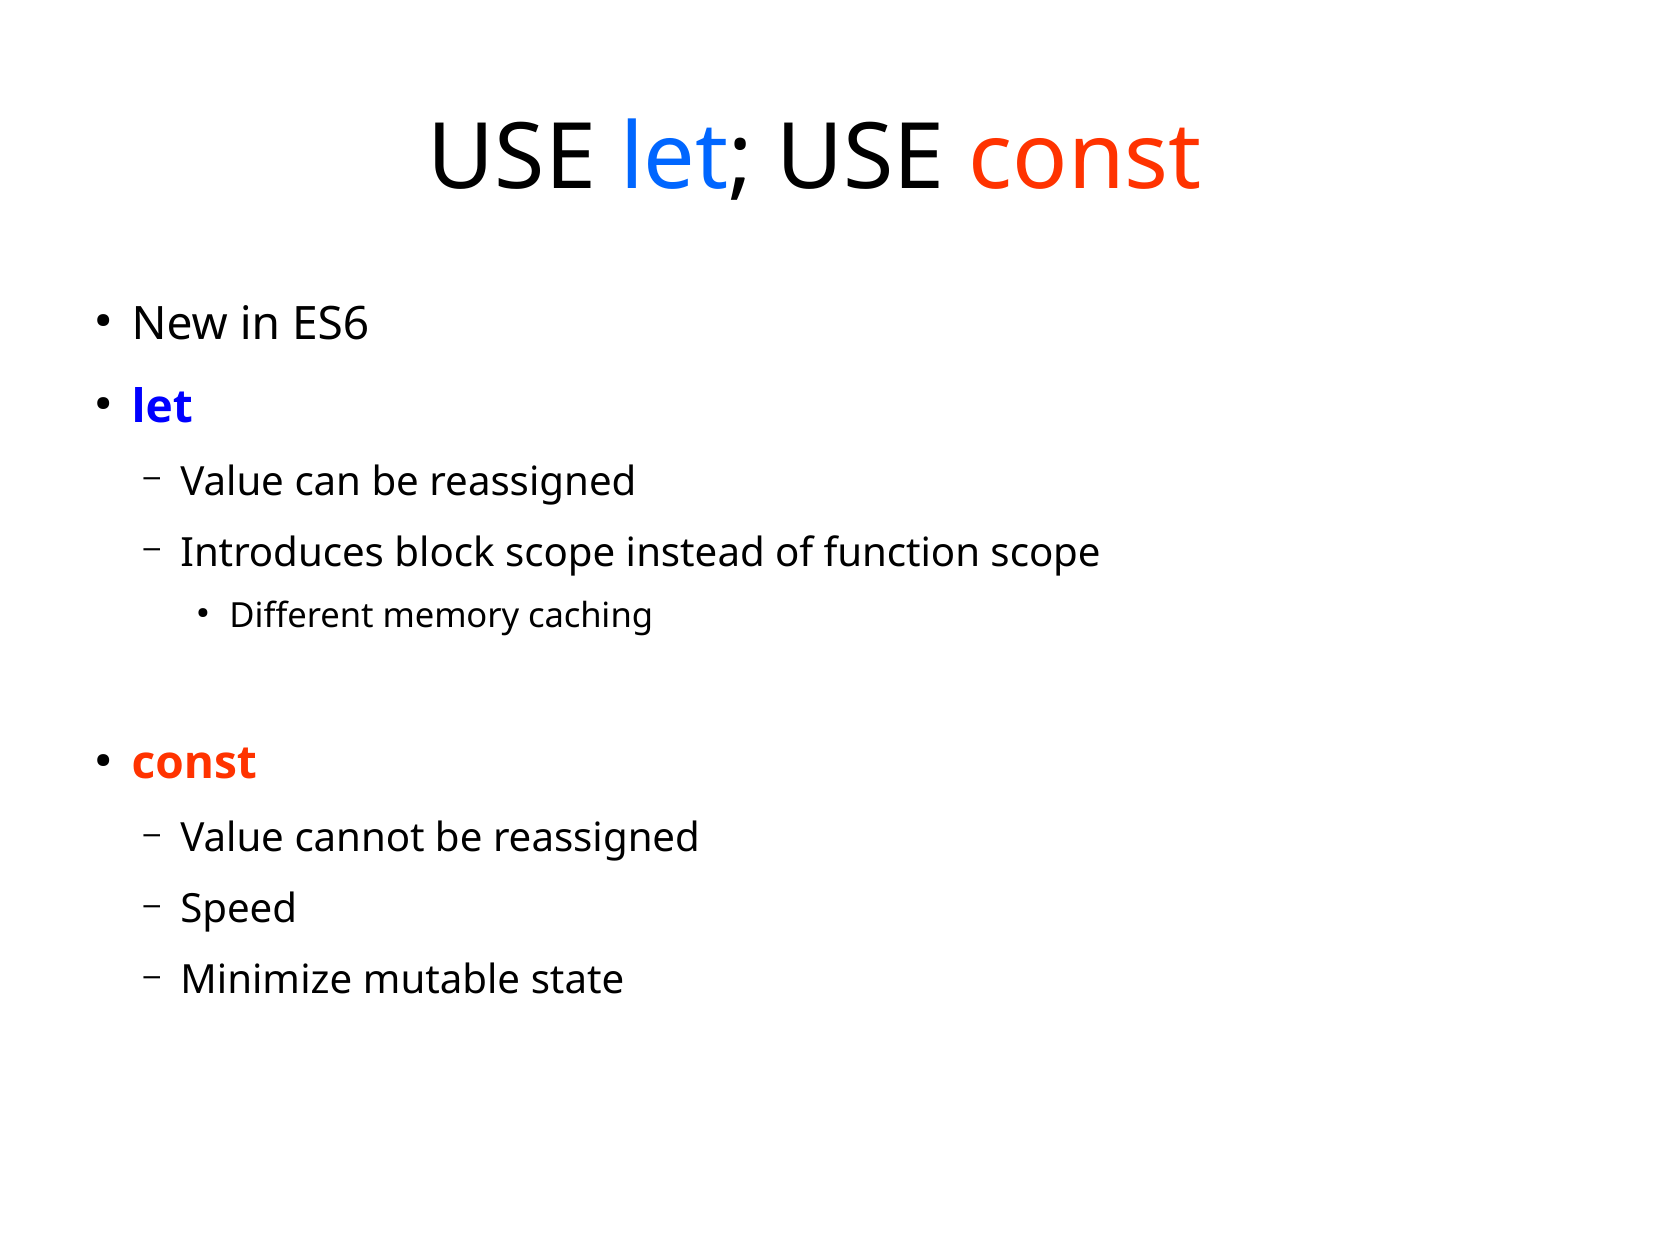

# USE let; USE const
New in ES6
let
Value can be reassigned
Introduces block scope instead of function scope
Different memory caching
const
Value cannot be reassigned
Speed
Minimize mutable state